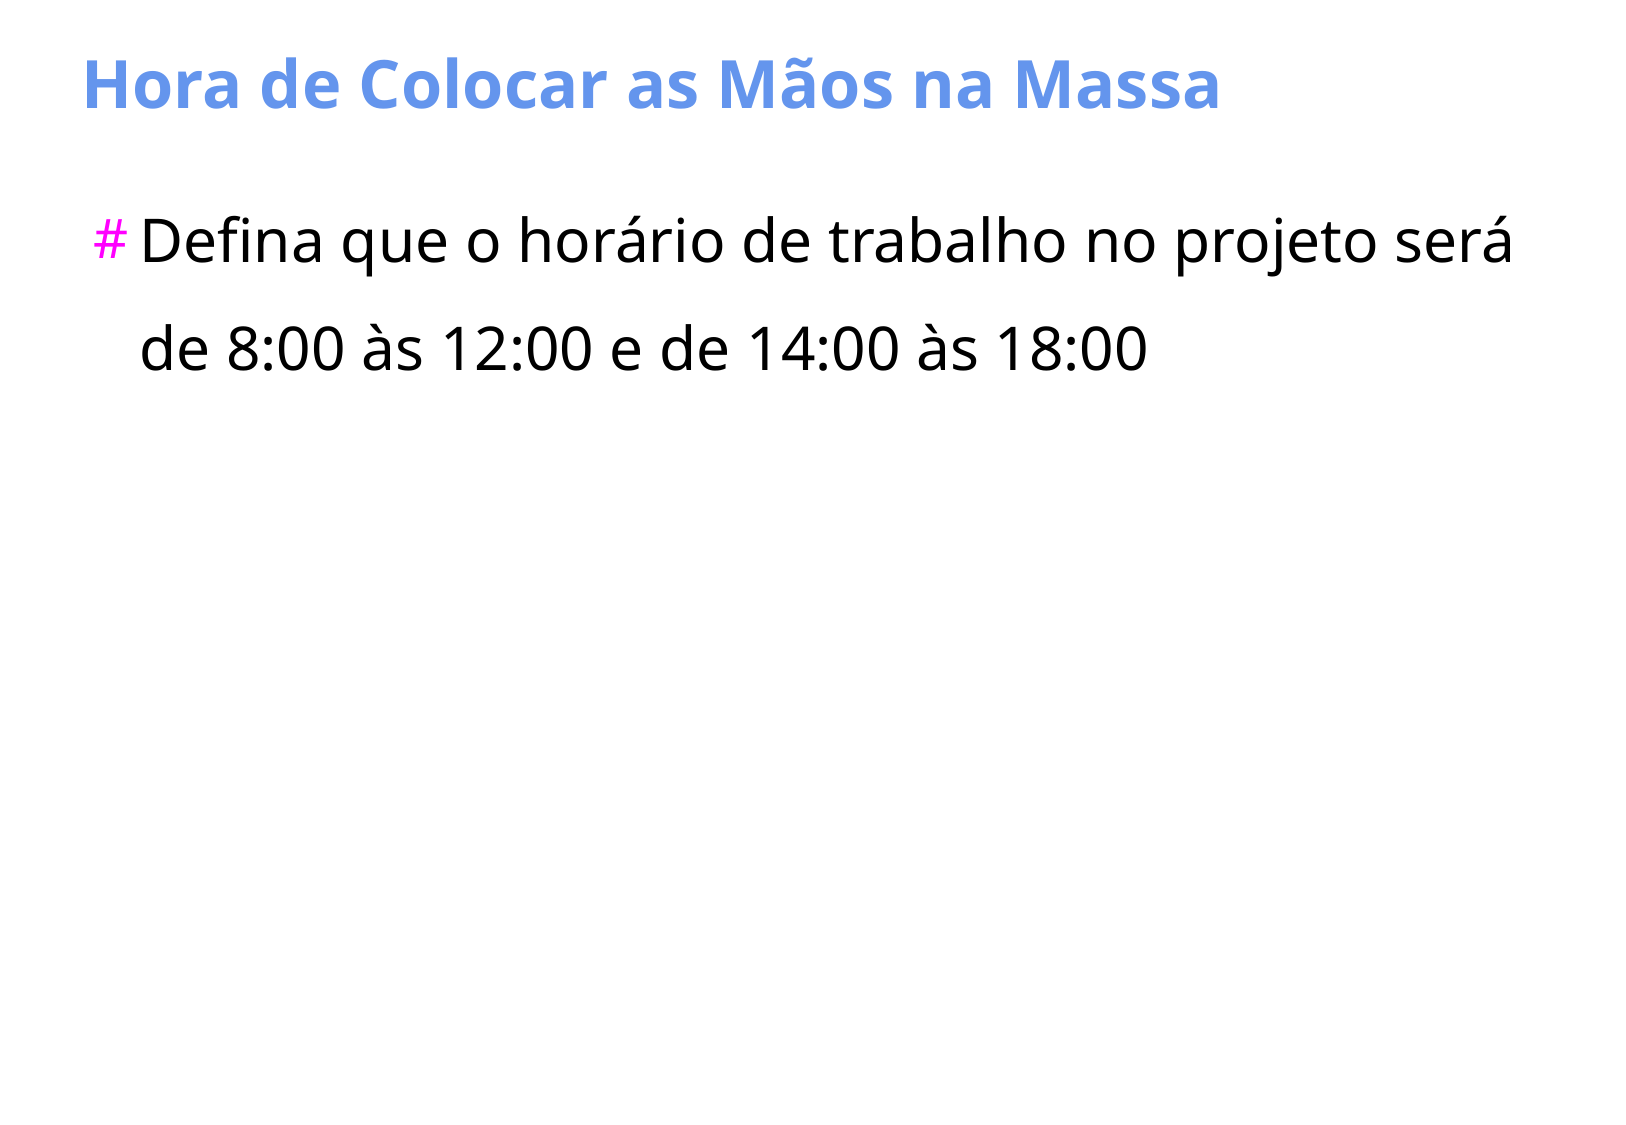

# Hora de Colocar as Mãos na Massa
Defina que o horário de trabalho no projeto será de 8:00 às 12:00 e de 14:00 às 18:00